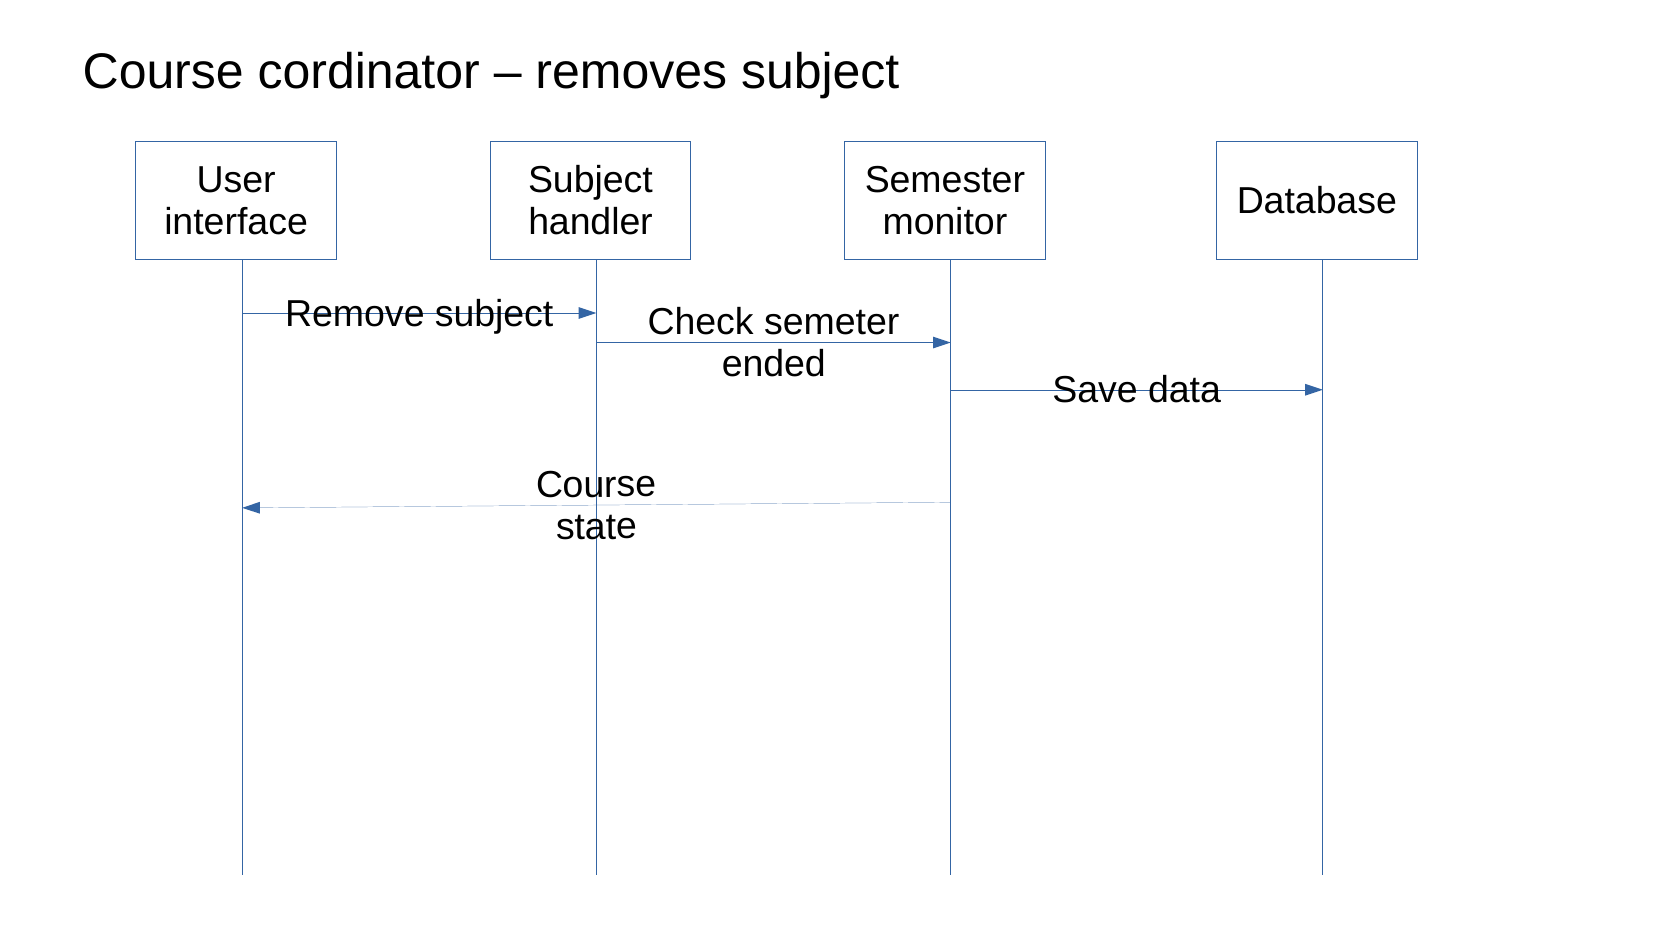

# Course cordinator – removes subject
User
interface
Subject
handler
Semester
monitor
Database
Remove subject
Check semeter
ended
Save data
Course
state